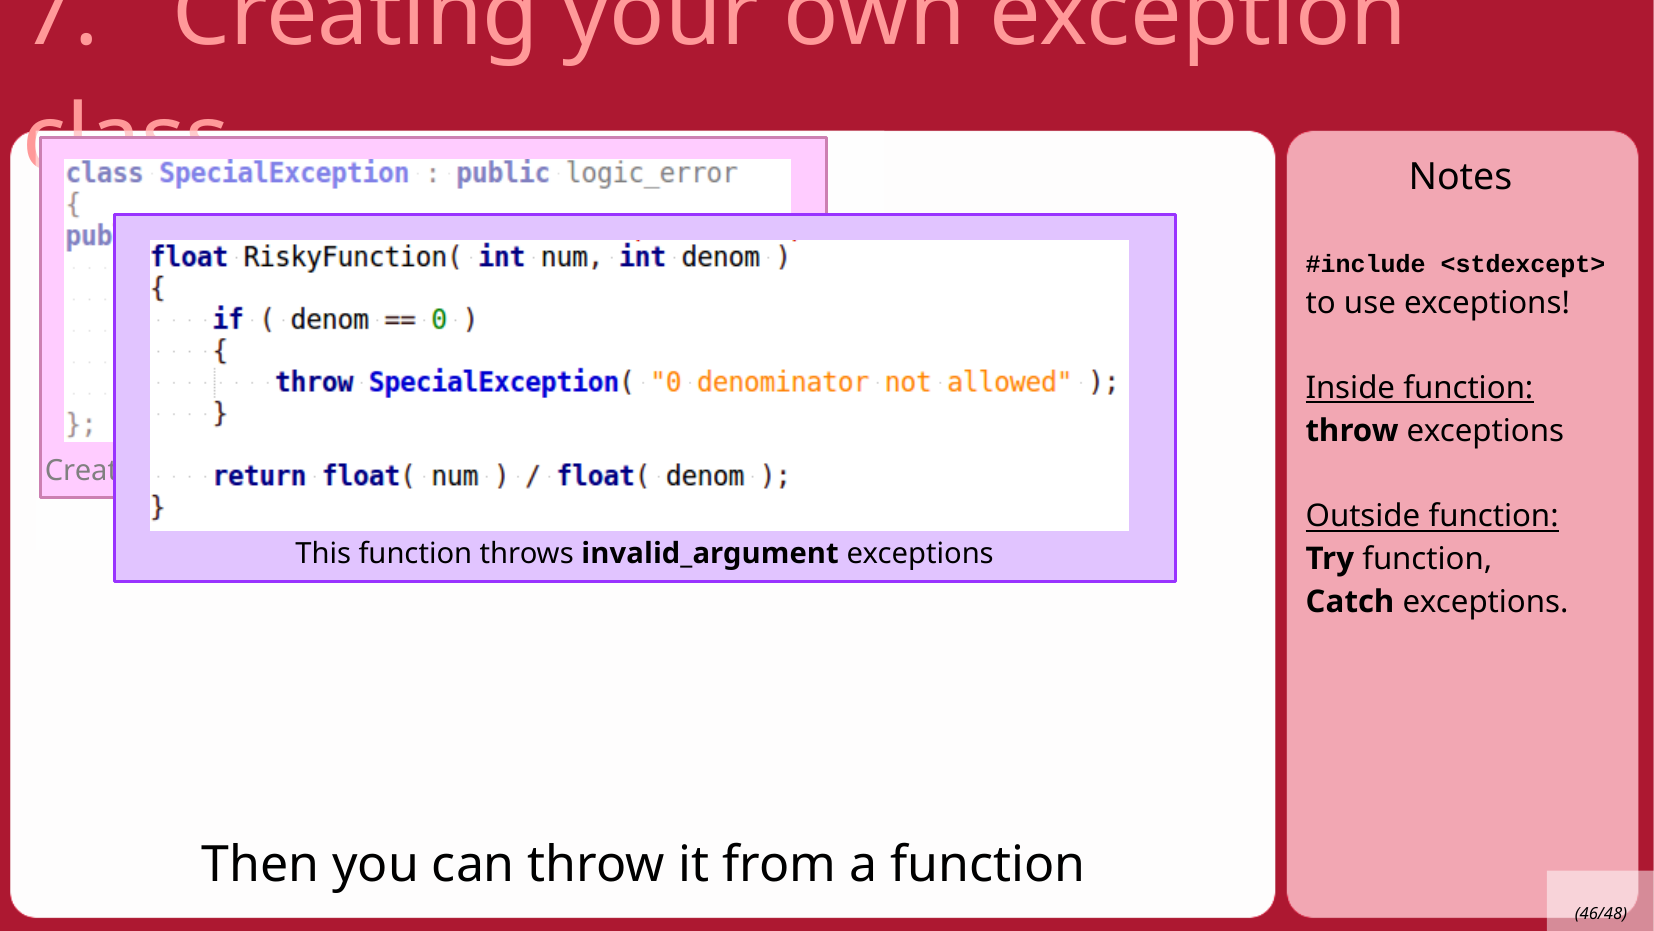

# 7.	Creating your own exception class
Creating a custom exception, inheriting from logic_error
Notes
#include <stdexcept>
to use exceptions!
Inside function:
throw exceptions
Outside function:
Try function,
Catch exceptions.
This function throws invalid_argument exceptions
Then you can throw it from a function